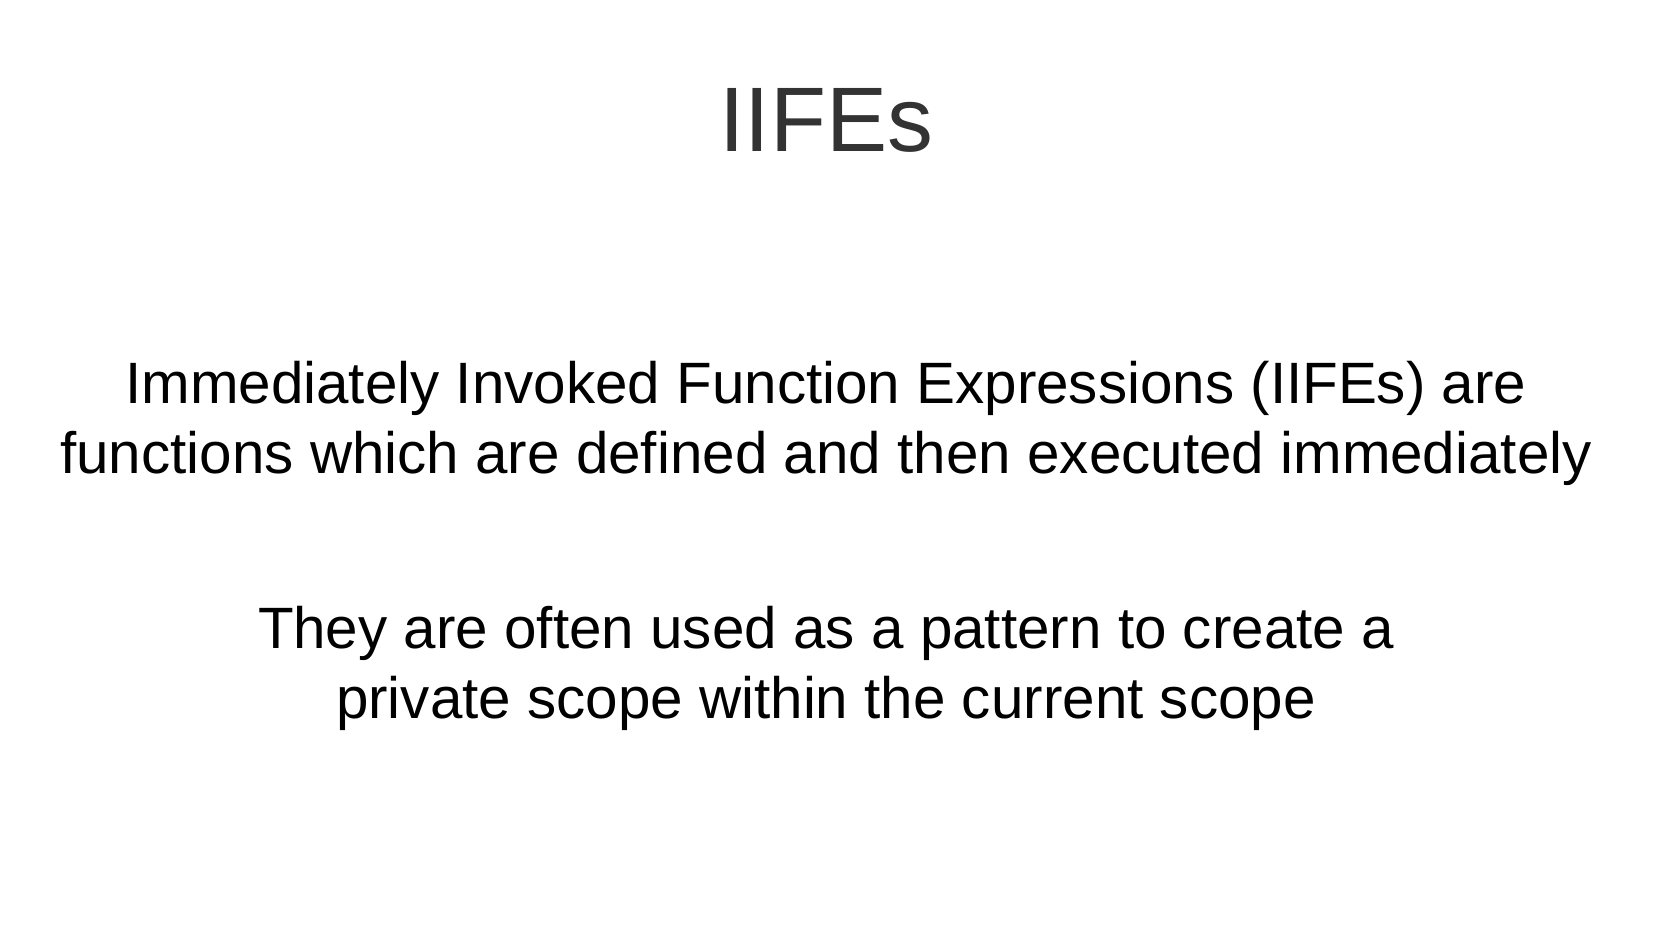

# IIFEs
Immediately Invoked Function Expressions (IIFEs) are
functions which are defined and then executed immediately
They are often used as a pattern to create a
private scope within the current scope